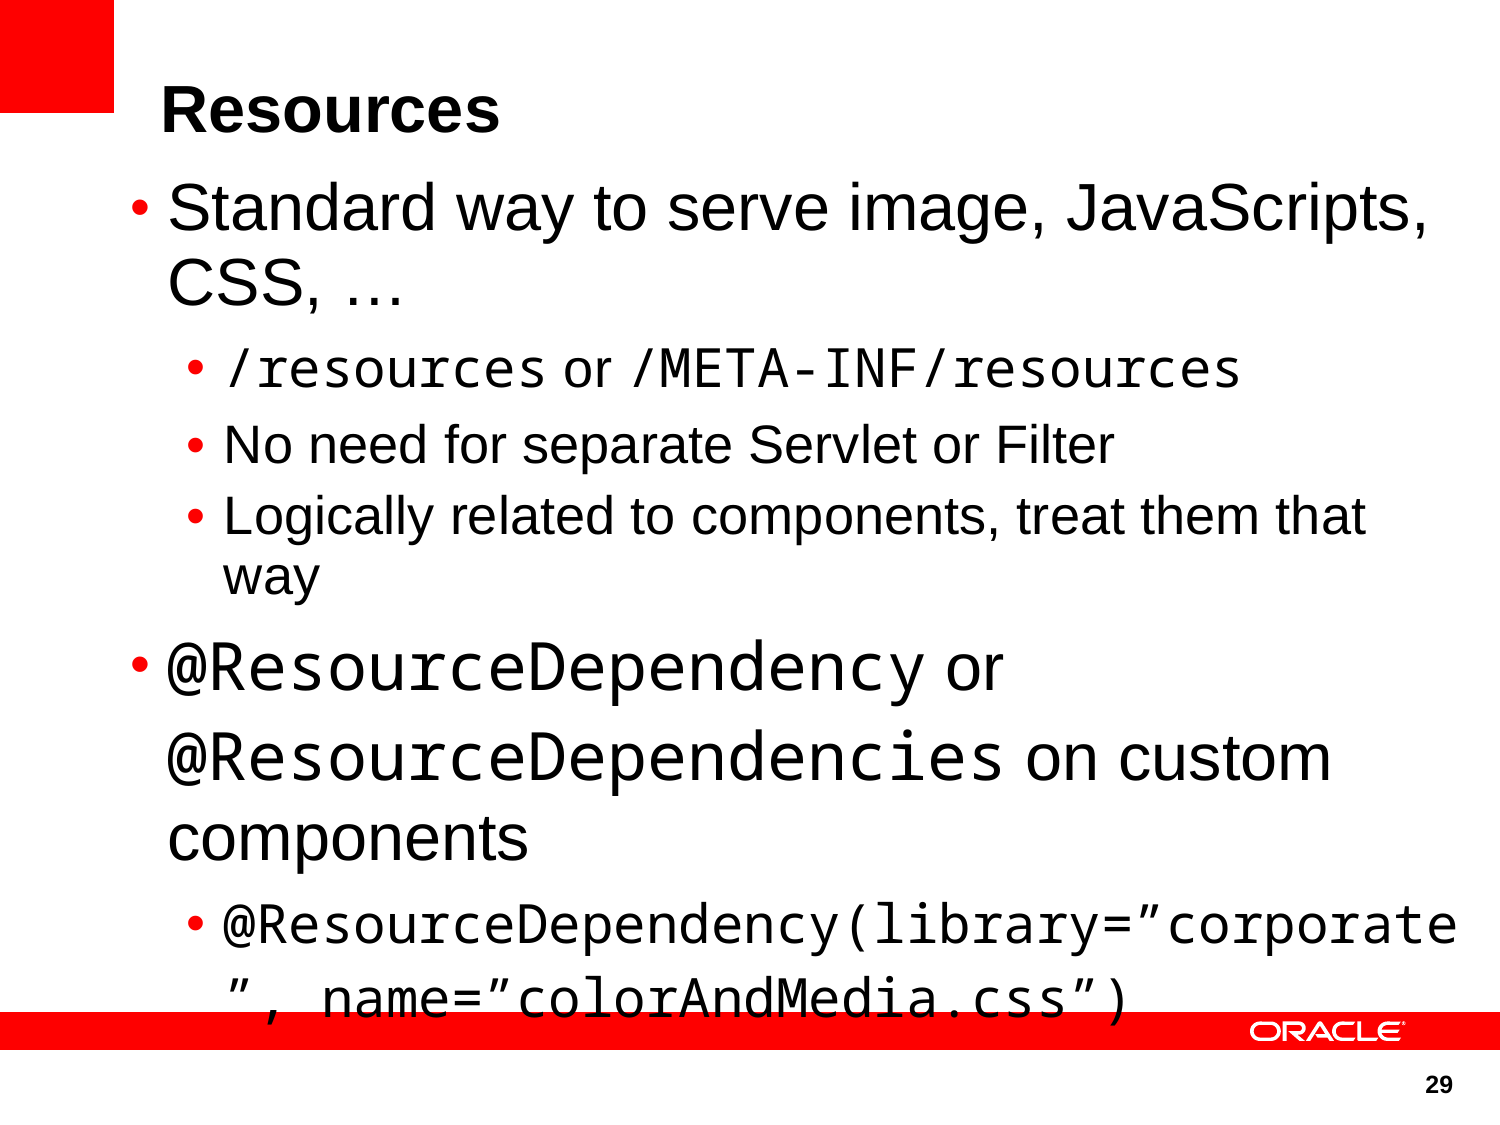

# Resources
Standard way to serve image, JavaScripts, CSS, …
/resources or /META-INF/resources
No need for separate Servlet or Filter
Logically related to components, treat them that way
@ResourceDependency or @ResourceDependencies on custom components
@ResourceDependency(library=”corporate”, name=”colorAndMedia.css”)